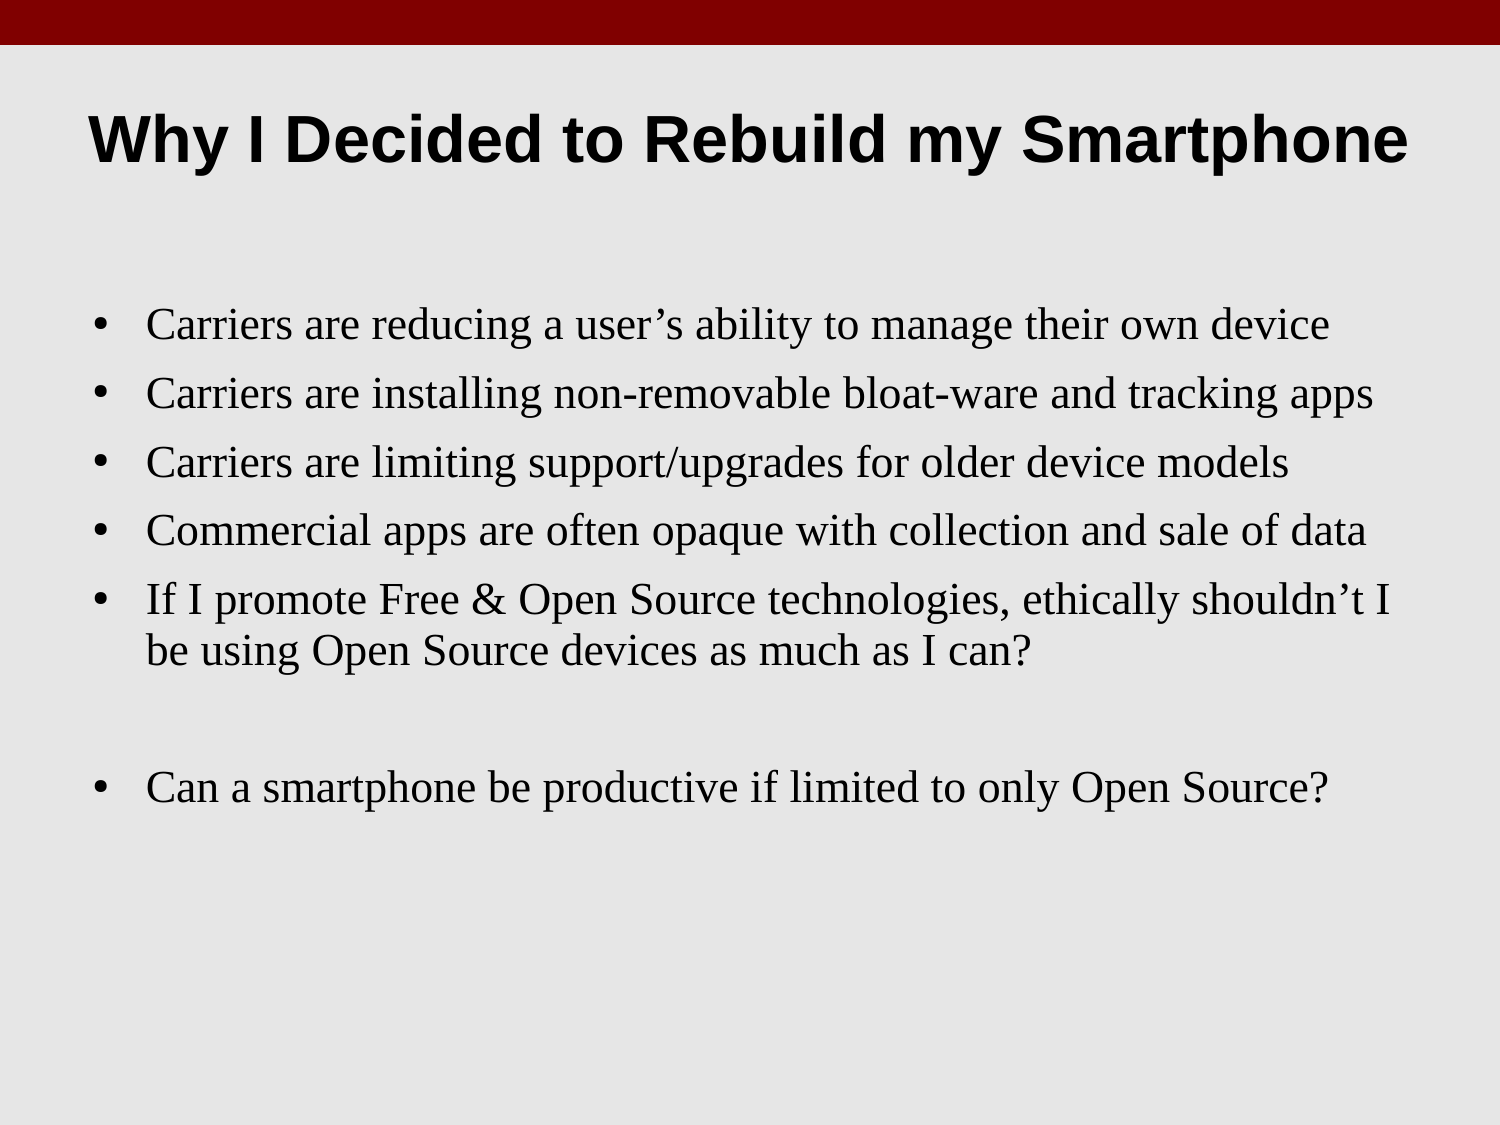

# Why I Decided to Rebuild my Smartphone
Carriers are reducing a user’s ability to manage their own device
Carriers are installing non-removable bloat-ware and tracking apps
Carriers are limiting support/upgrades for older device models
Commercial apps are often opaque with collection and sale of data
If I promote Free & Open Source technologies, ethically shouldn’t I be using Open Source devices as much as I can?
Can a smartphone be productive if limited to only Open Source?